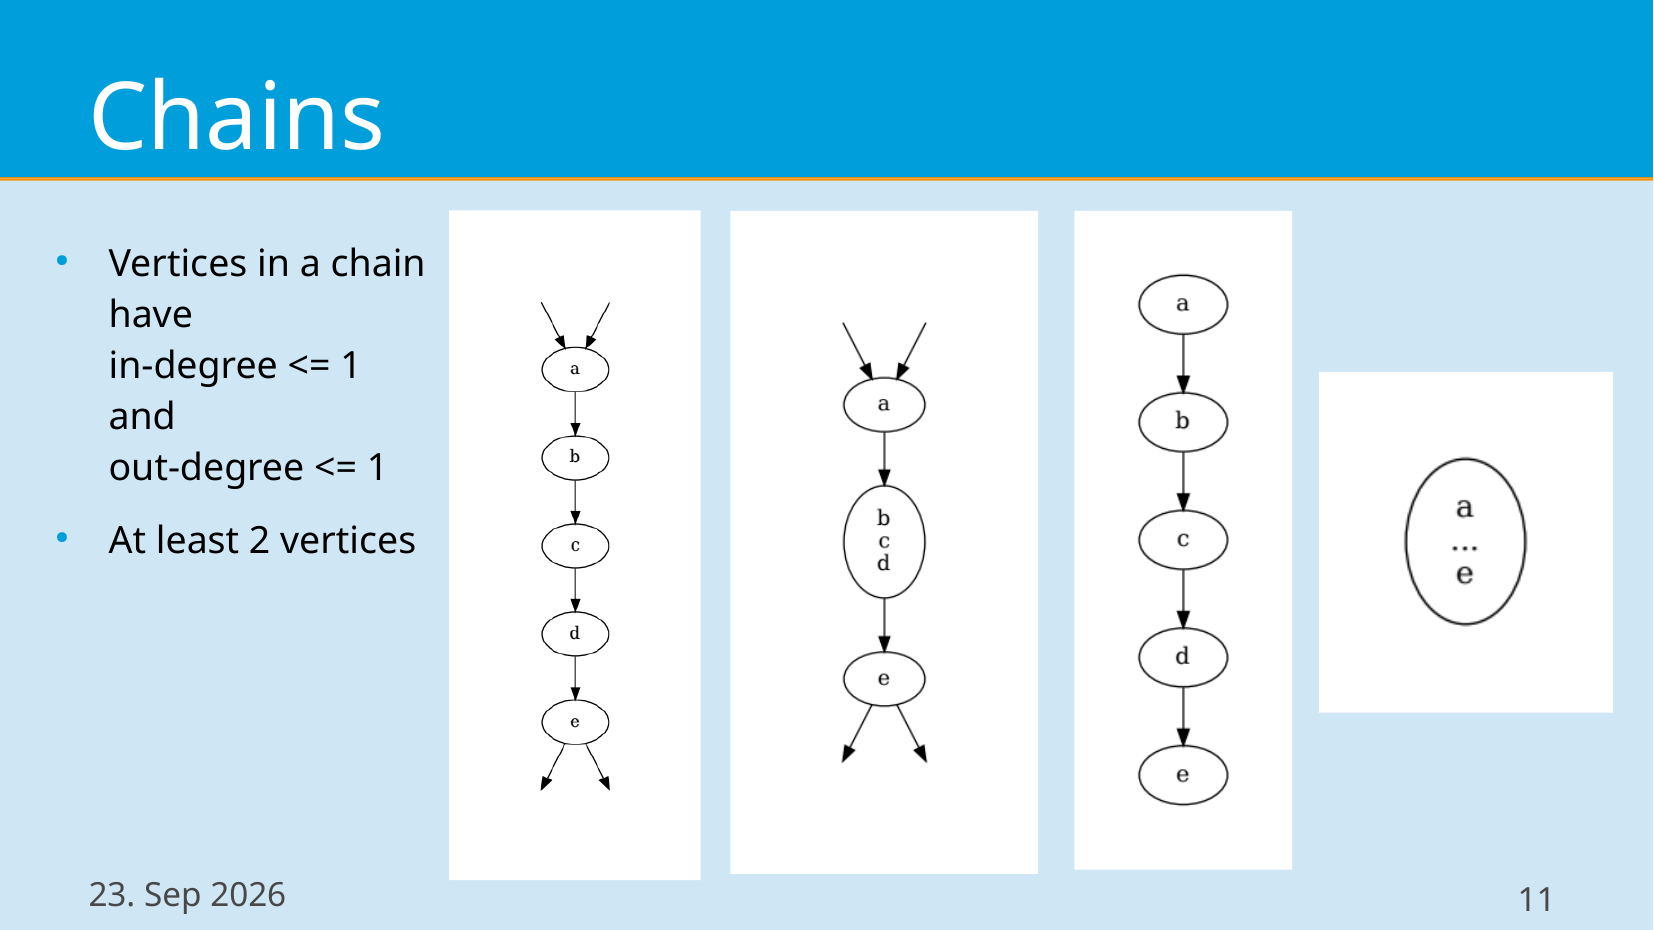

# Chains
Vertices in a chain have
in-degree <= 1 and
out-degree <= 1
At least 2 vertices
11